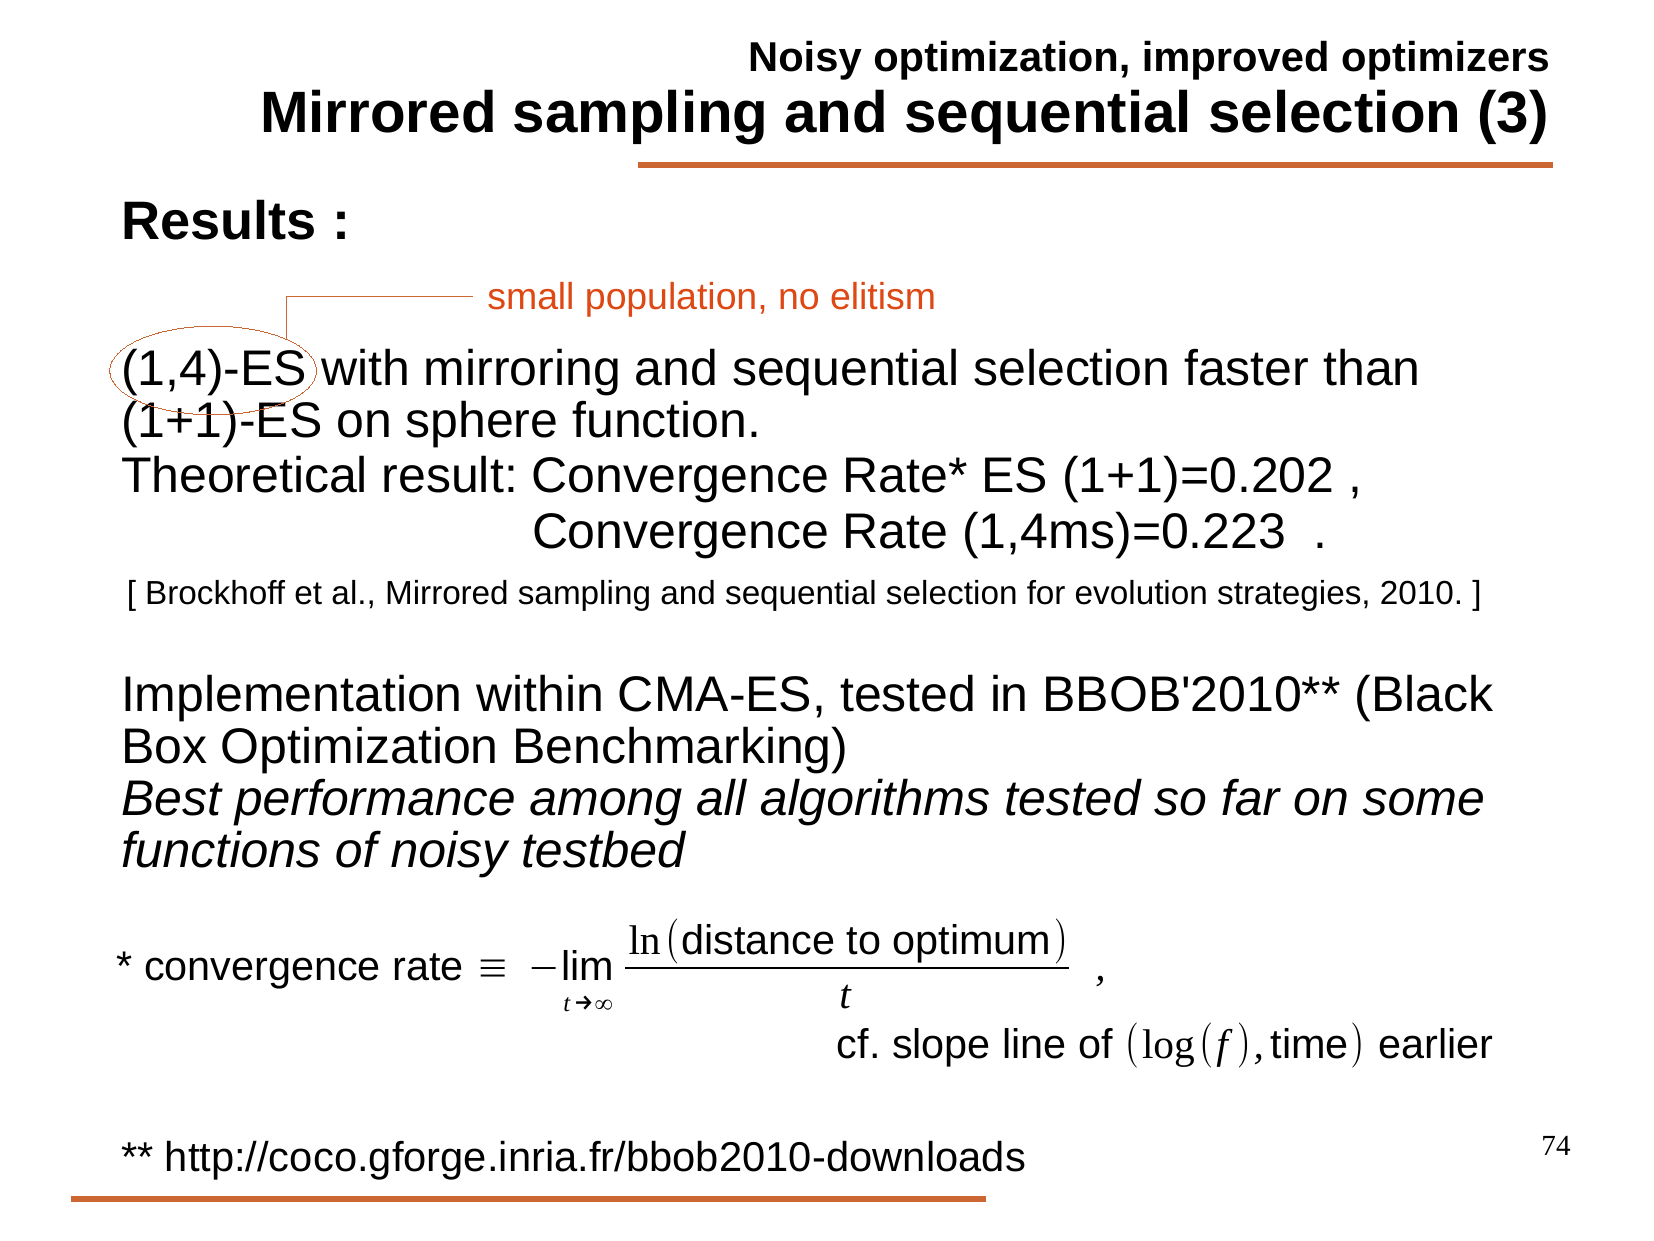

Noisy optimization, improved optimizers
Mirrored sampling and sequential selection (3)
Results :
(1,4)-ES with mirroring and sequential selection faster than (1+1)-ES on sphere function.
Theoretical result: Convergence Rate* ES (1+1)=0.202 ,
					 Convergence Rate (1,4ms)=0.223 .
Implementation within CMA-ES, tested in BBOB'2010** (Black Box Optimization Benchmarking)
Best performance among all algorithms tested so far on some functions of noisy testbed
** http://coco.gforge.inria.fr/bbob2010-downloads
small population, no elitism
[ Brockhoff et al., Mirrored sampling and sequential selection for evolution strategies, 2010. ]
74